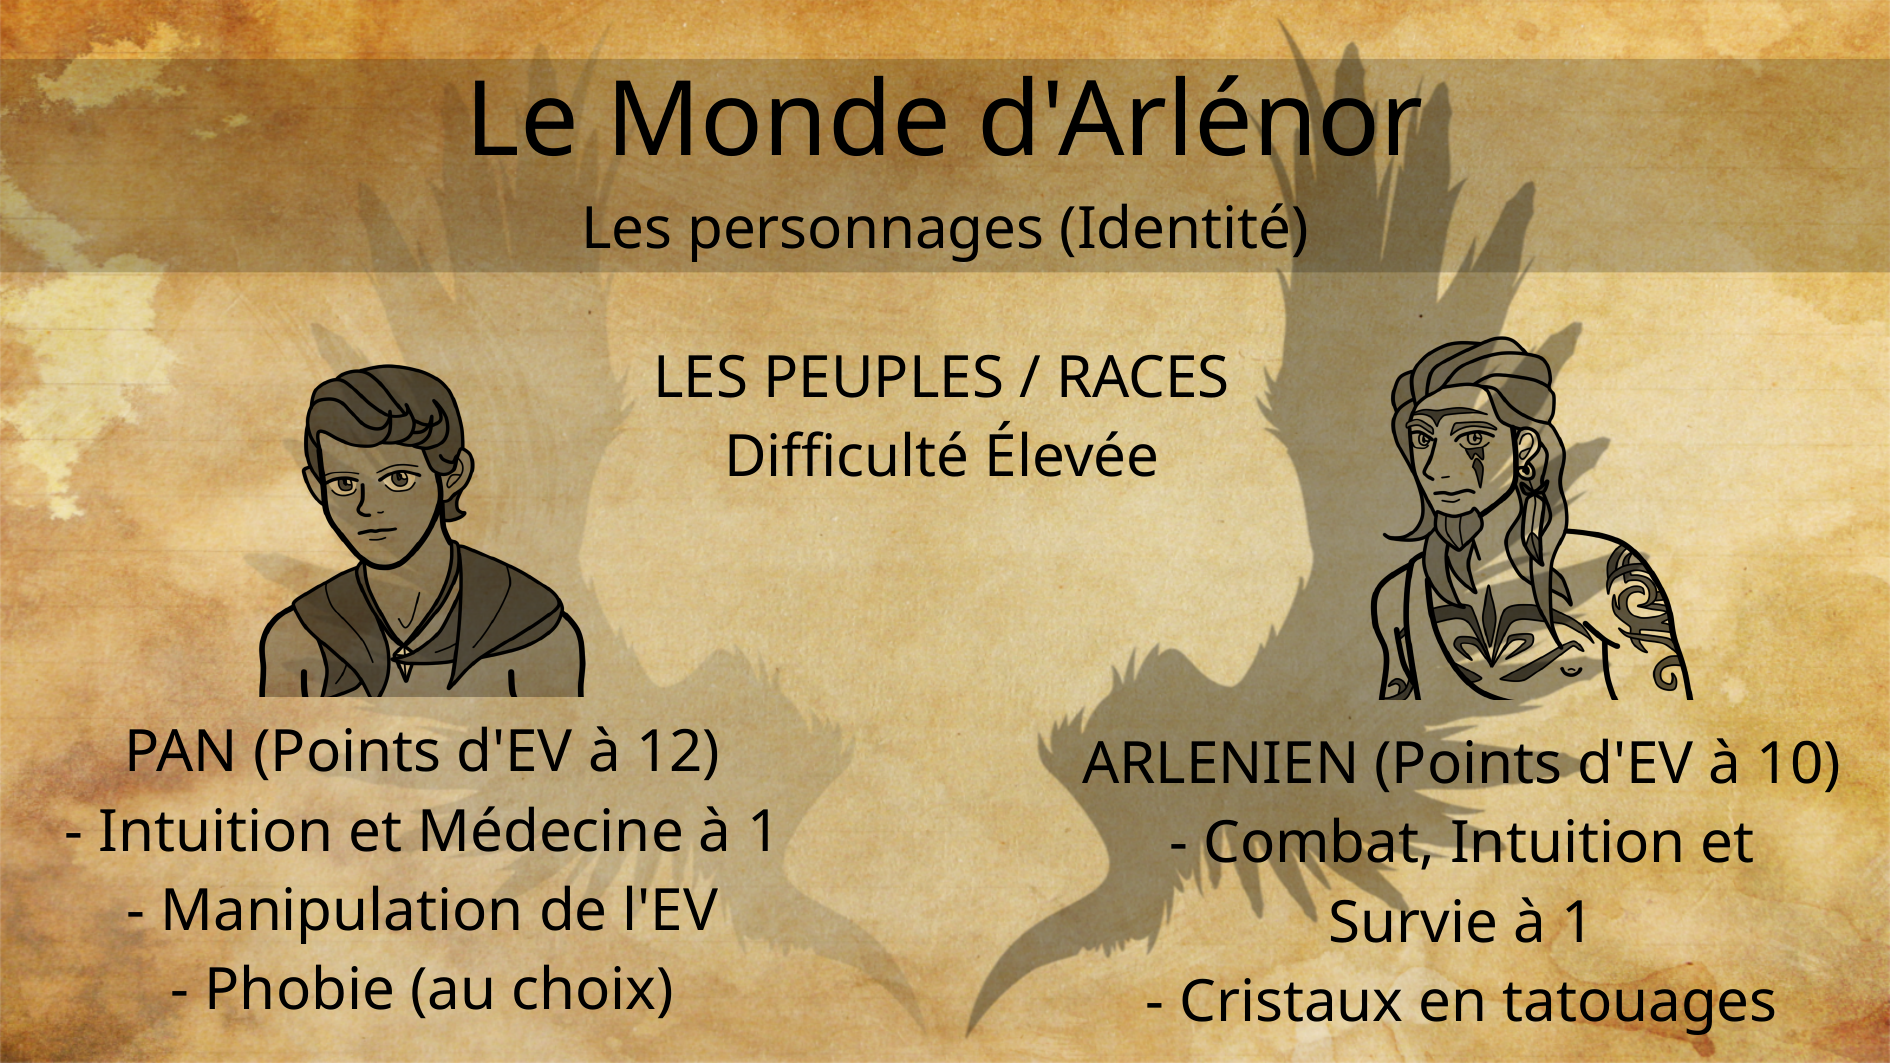

# Le Monde d'Arlénor Les personnages (Identité)
LES PEUPLES / RACES
Difficulté Élevée
PAN (Points d'EV à 12)
- Intuition et Médecine à 1
- Manipulation de l'EV
- Phobie (au choix)
ARLENIEN (Points d'EV à 10)
- Combat, Intuition et
Survie à 1
- Cristaux en tatouages